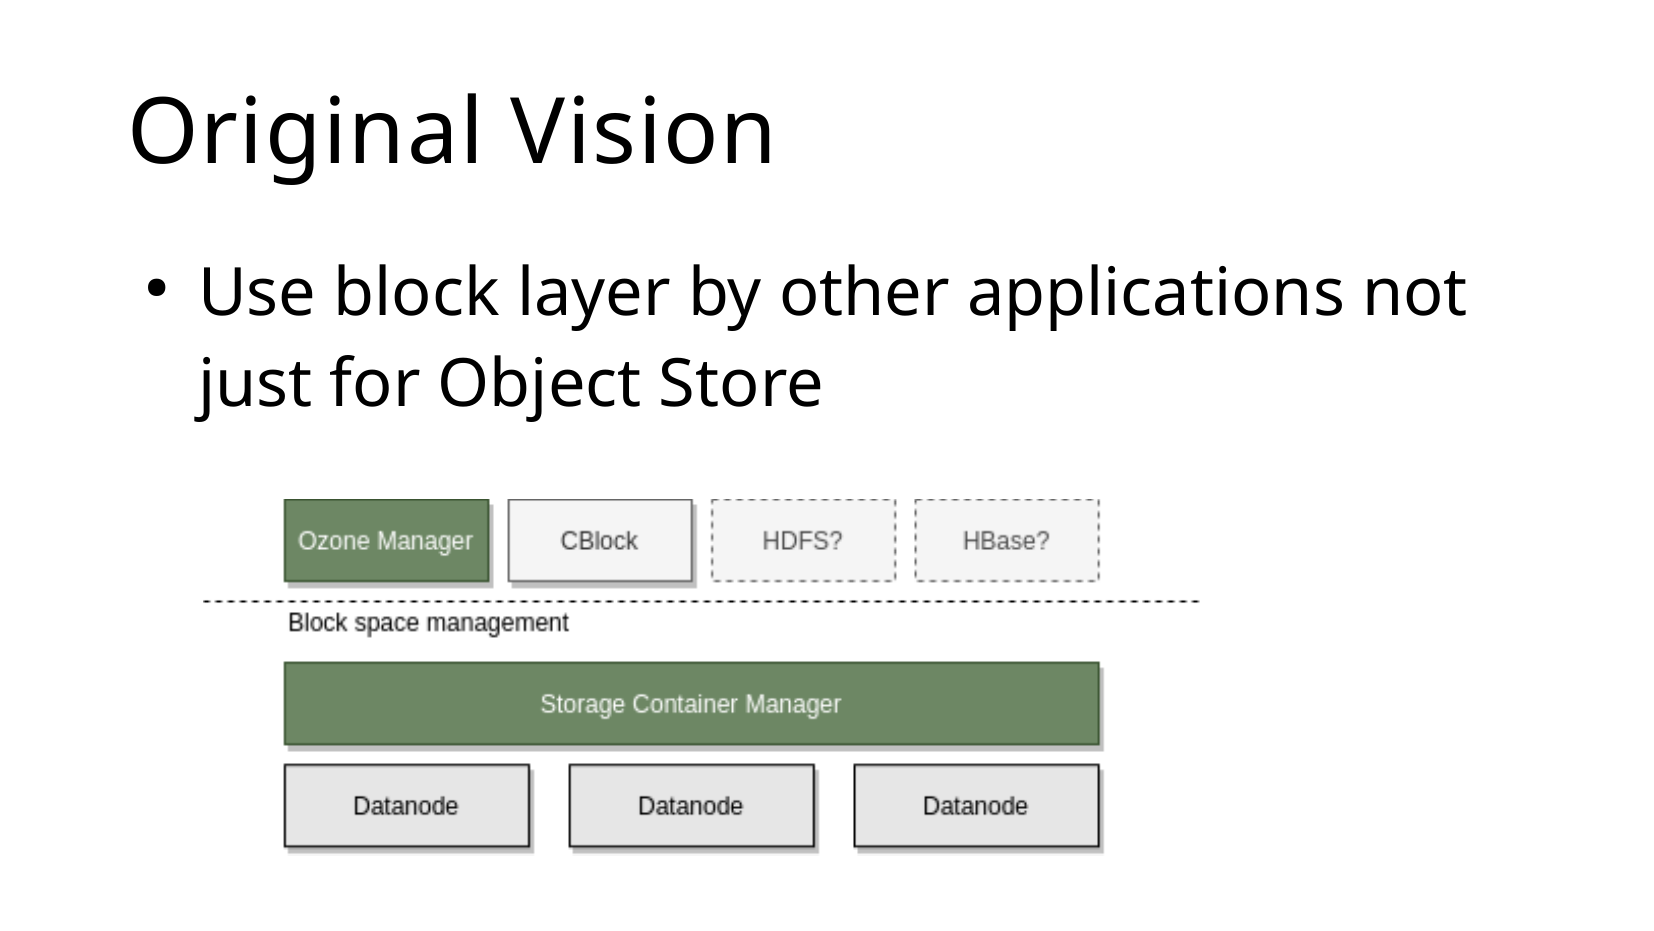

# Original Vision
Use block layer by other applications not just for Object Store